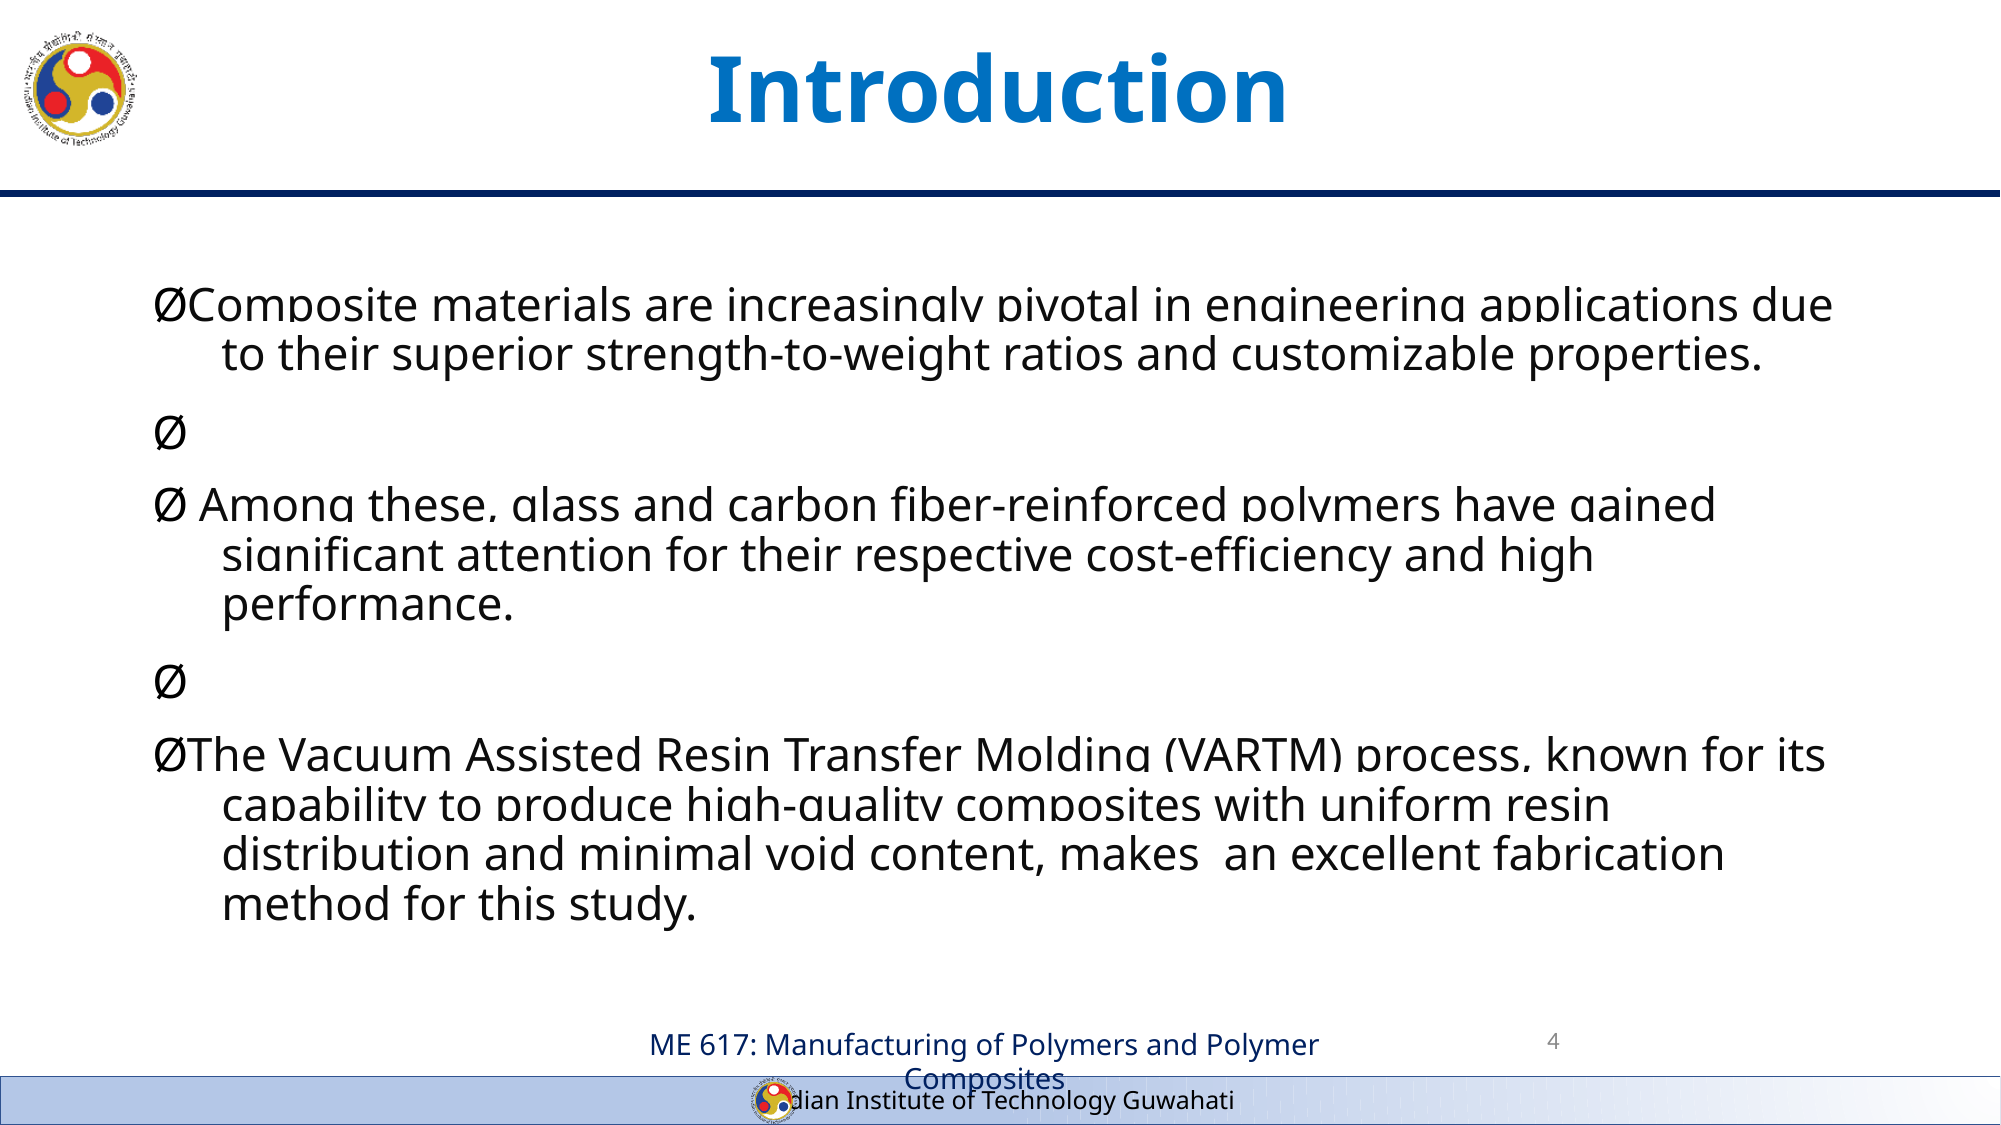

# Introduction
Composite materials are increasingly pivotal in engineering applications due to their superior strength-to-weight ratios and customizable properties.
 Among these, glass and carbon fiber-reinforced polymers have gained significant attention for their respective cost-efficiency and high performance.
The Vacuum Assisted Resin Transfer Molding (VARTM) process, known for its capability to produce high-quality composites with uniform resin distribution and minimal void content, makes an excellent fabrication method for this study.